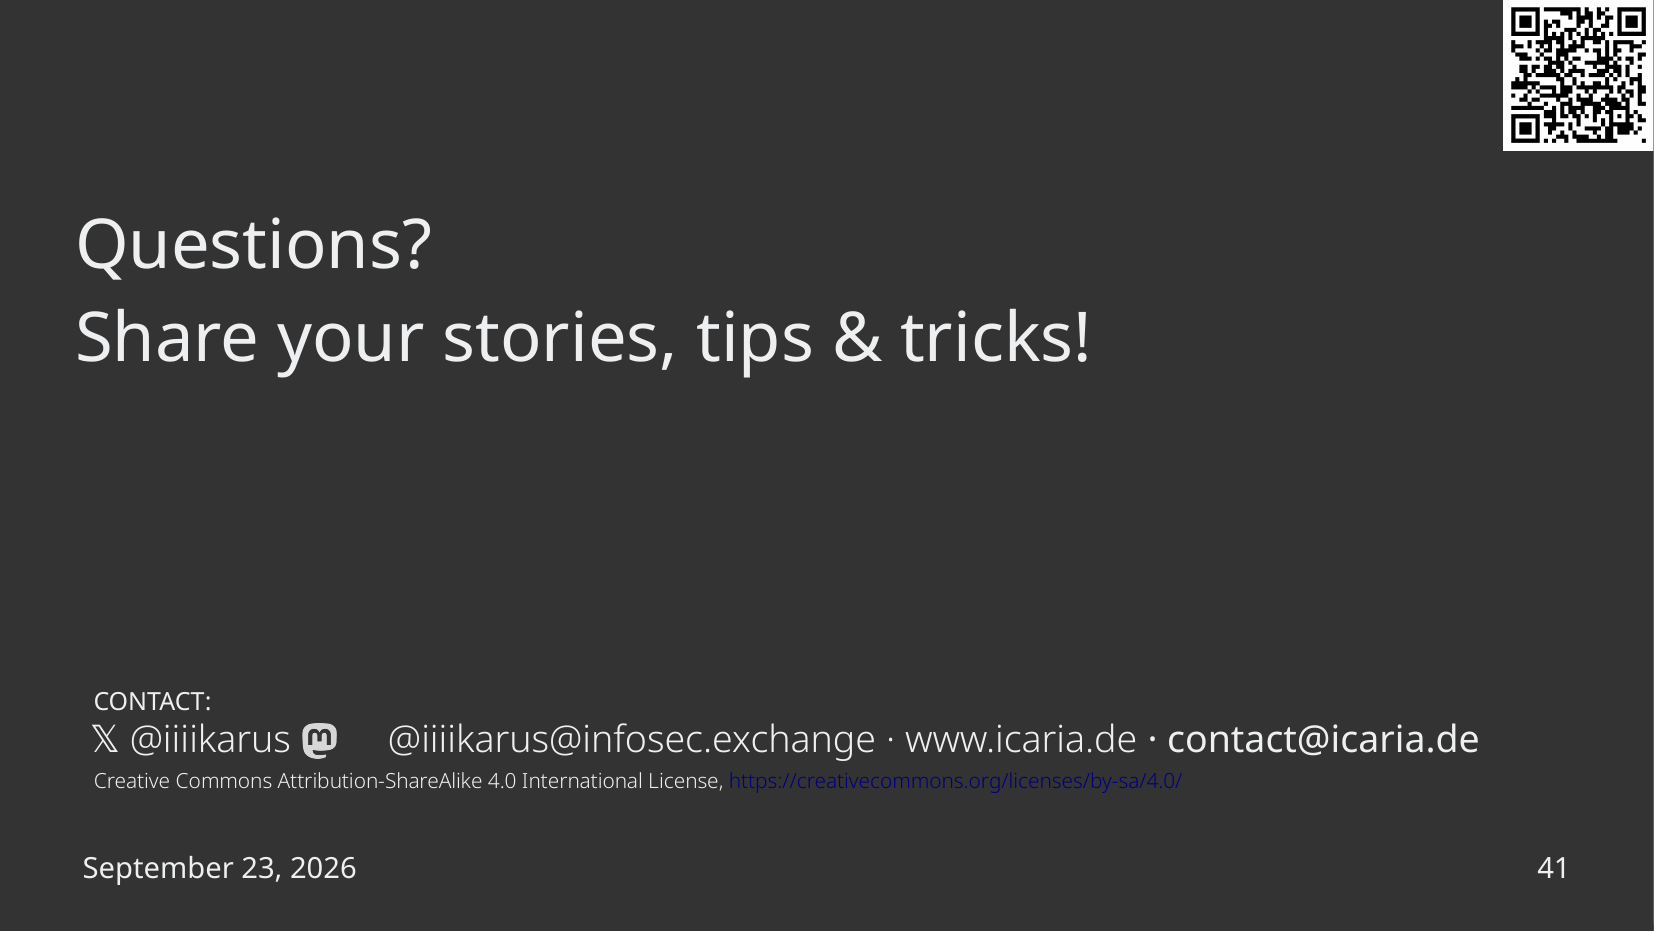

# Questions? Share your stories, tips & tricks!
CONTACT:
𝕏 @iiiikarus · @iiiikarus@infosec.exchange · www.icaria.de · contact@icaria.de
Creative Commons Attribution-ShareAlike 4.0 International License, https://creativecommons.org/licenses/by-sa/4.0/
41